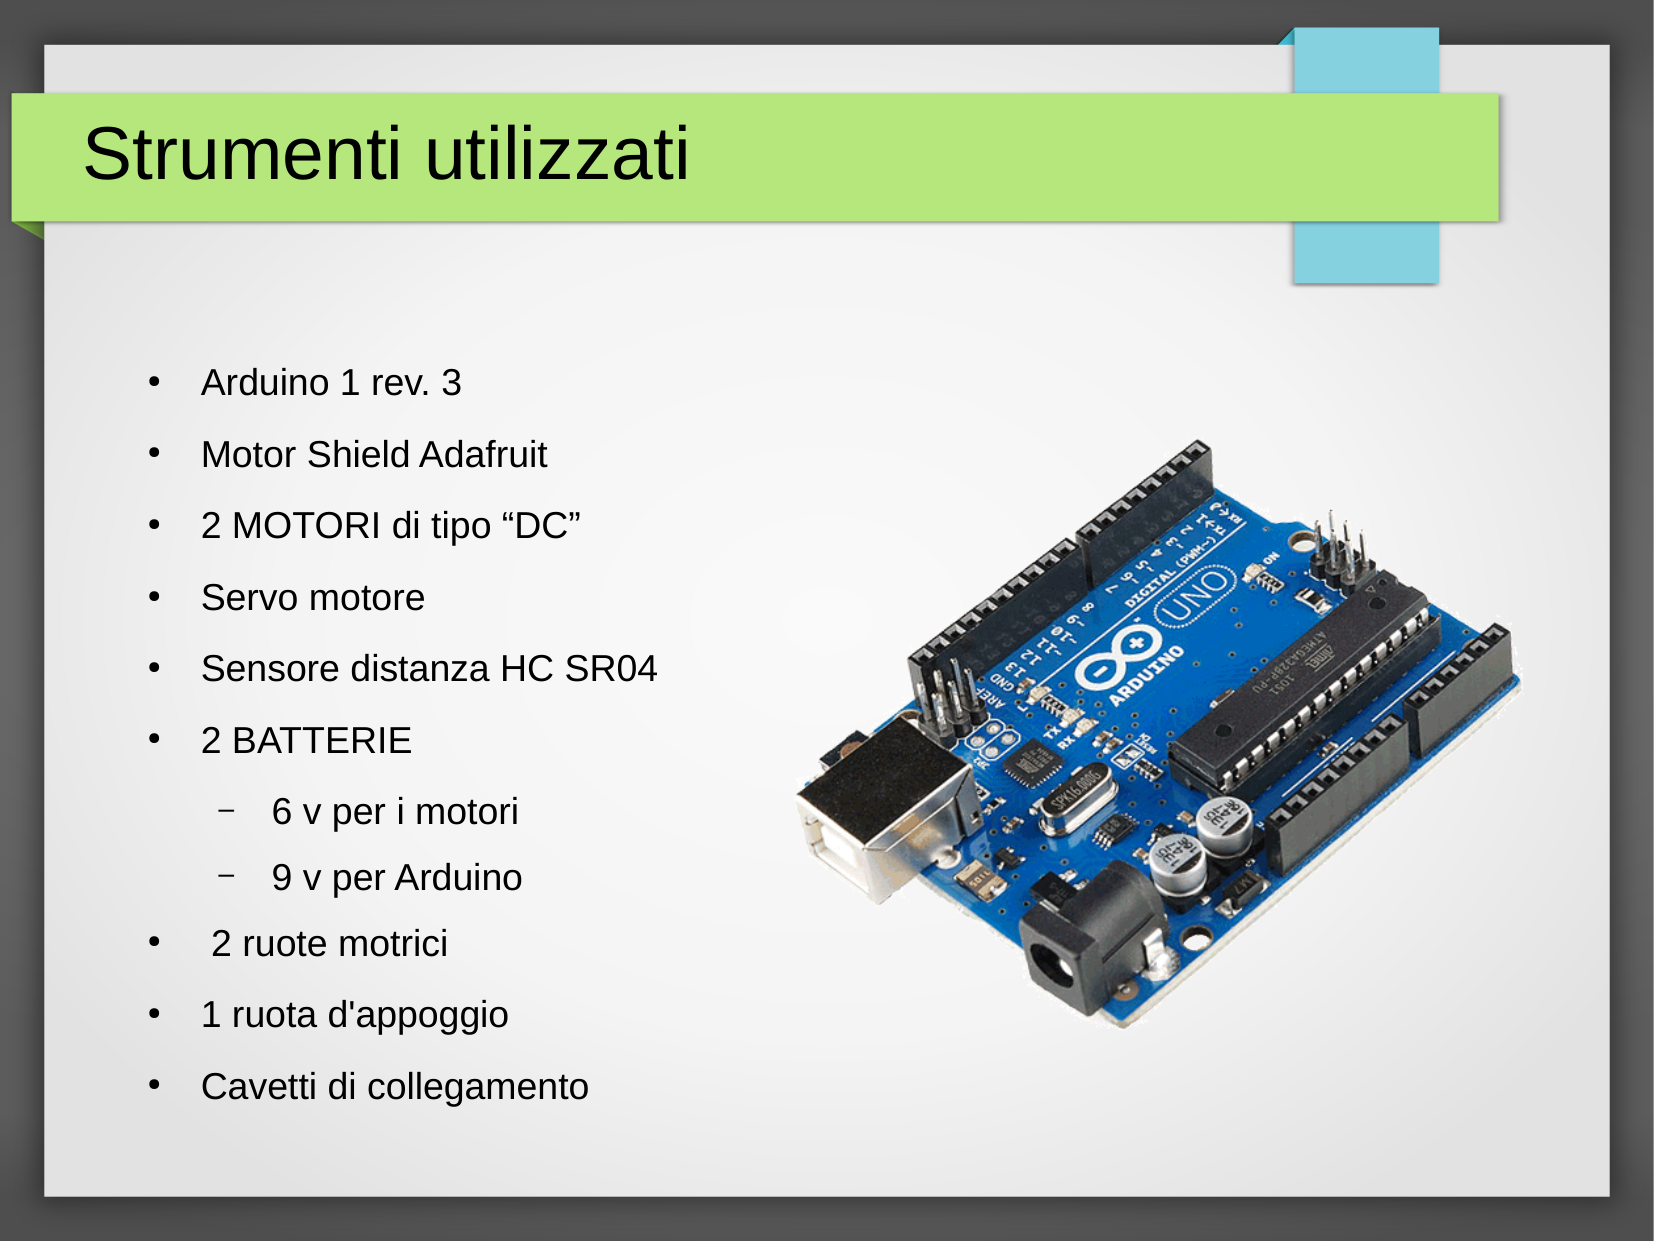

# Strumenti utilizzati
Arduino 1 rev. 3
Motor Shield Adafruit
2 MOTORI di tipo “DC”
Servo motore
Sensore distanza HC SR04
2 BATTERIE
6 v per i motori
9 v per Arduino
 2 ruote motrici
1 ruota d'appoggio
Cavetti di collegamento